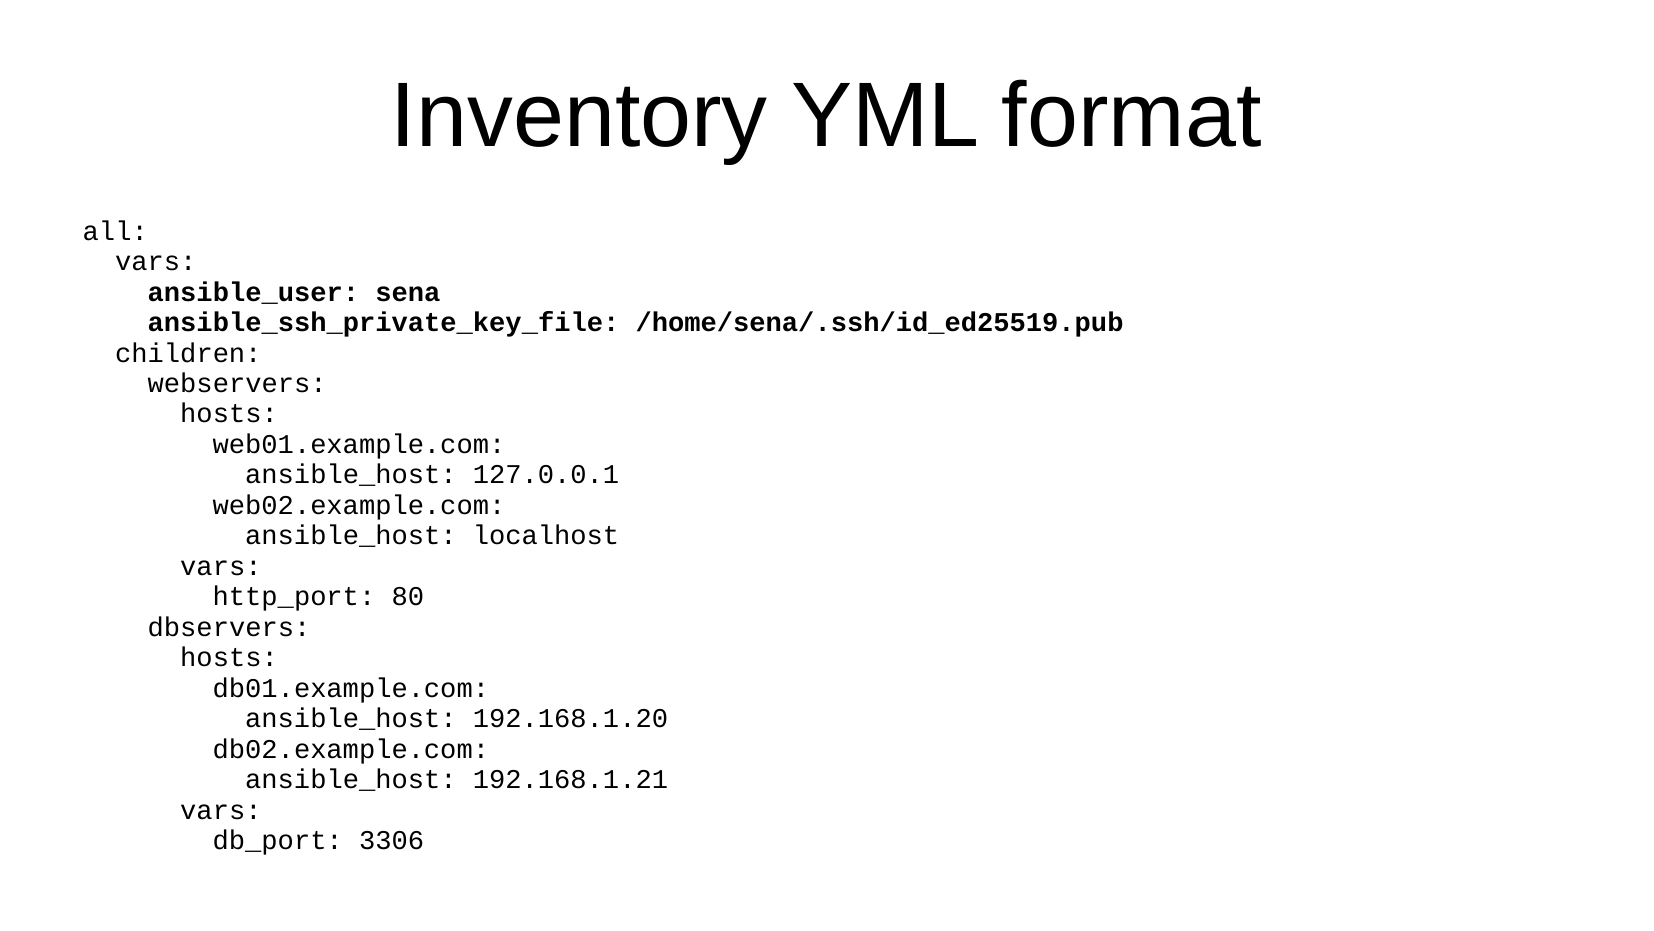

# Inventory YML format
all:
 vars:
 ansible_user: sena
 ansible_ssh_private_key_file: /home/sena/.ssh/id_ed25519.pub
 children:
 webservers:
 hosts:
 web01.example.com:
 ansible_host: 127.0.0.1
 web02.example.com:
 ansible_host: localhost
 vars:
 http_port: 80
 dbservers:
 hosts:
 db01.example.com:
 ansible_host: 192.168.1.20
 db02.example.com:
 ansible_host: 192.168.1.21
 vars:
 db_port: 3306